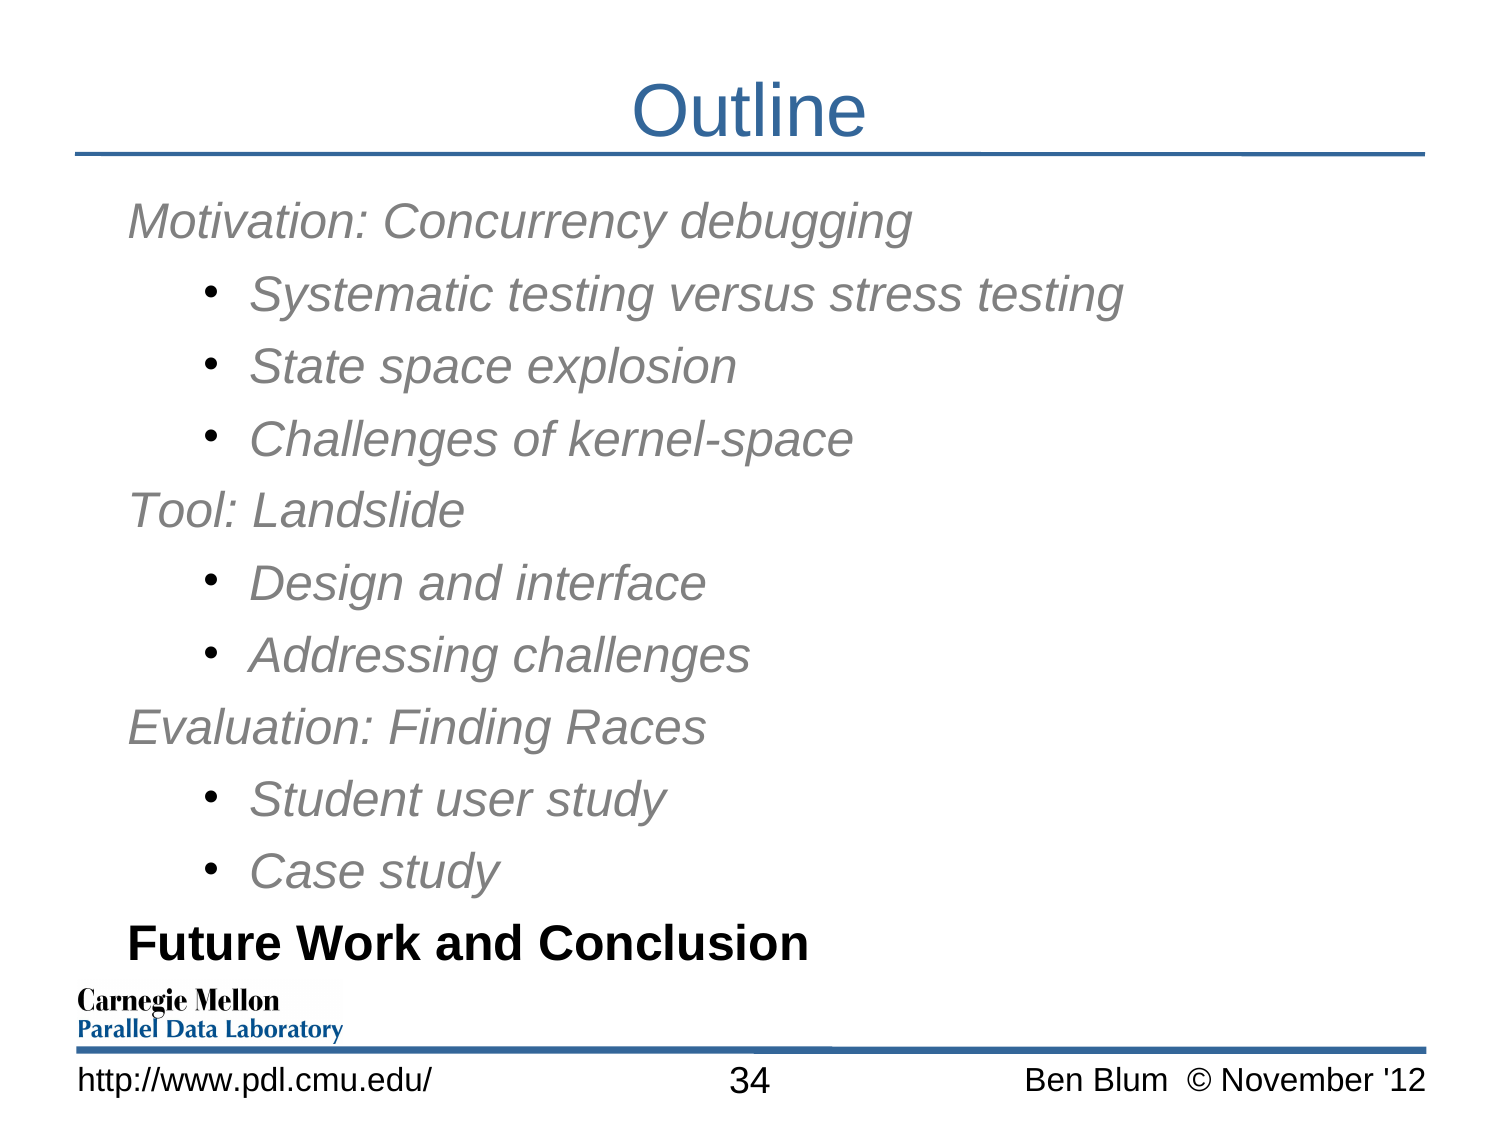

# Outline
Motivation: Concurrency debugging
Systematic testing versus stress testing
State space explosion
Challenges of kernel-space
Tool: Landslide
Design and interface
Addressing challenges
Evaluation: Finding Races
Student user study
Case study
Future Work and Conclusion
34